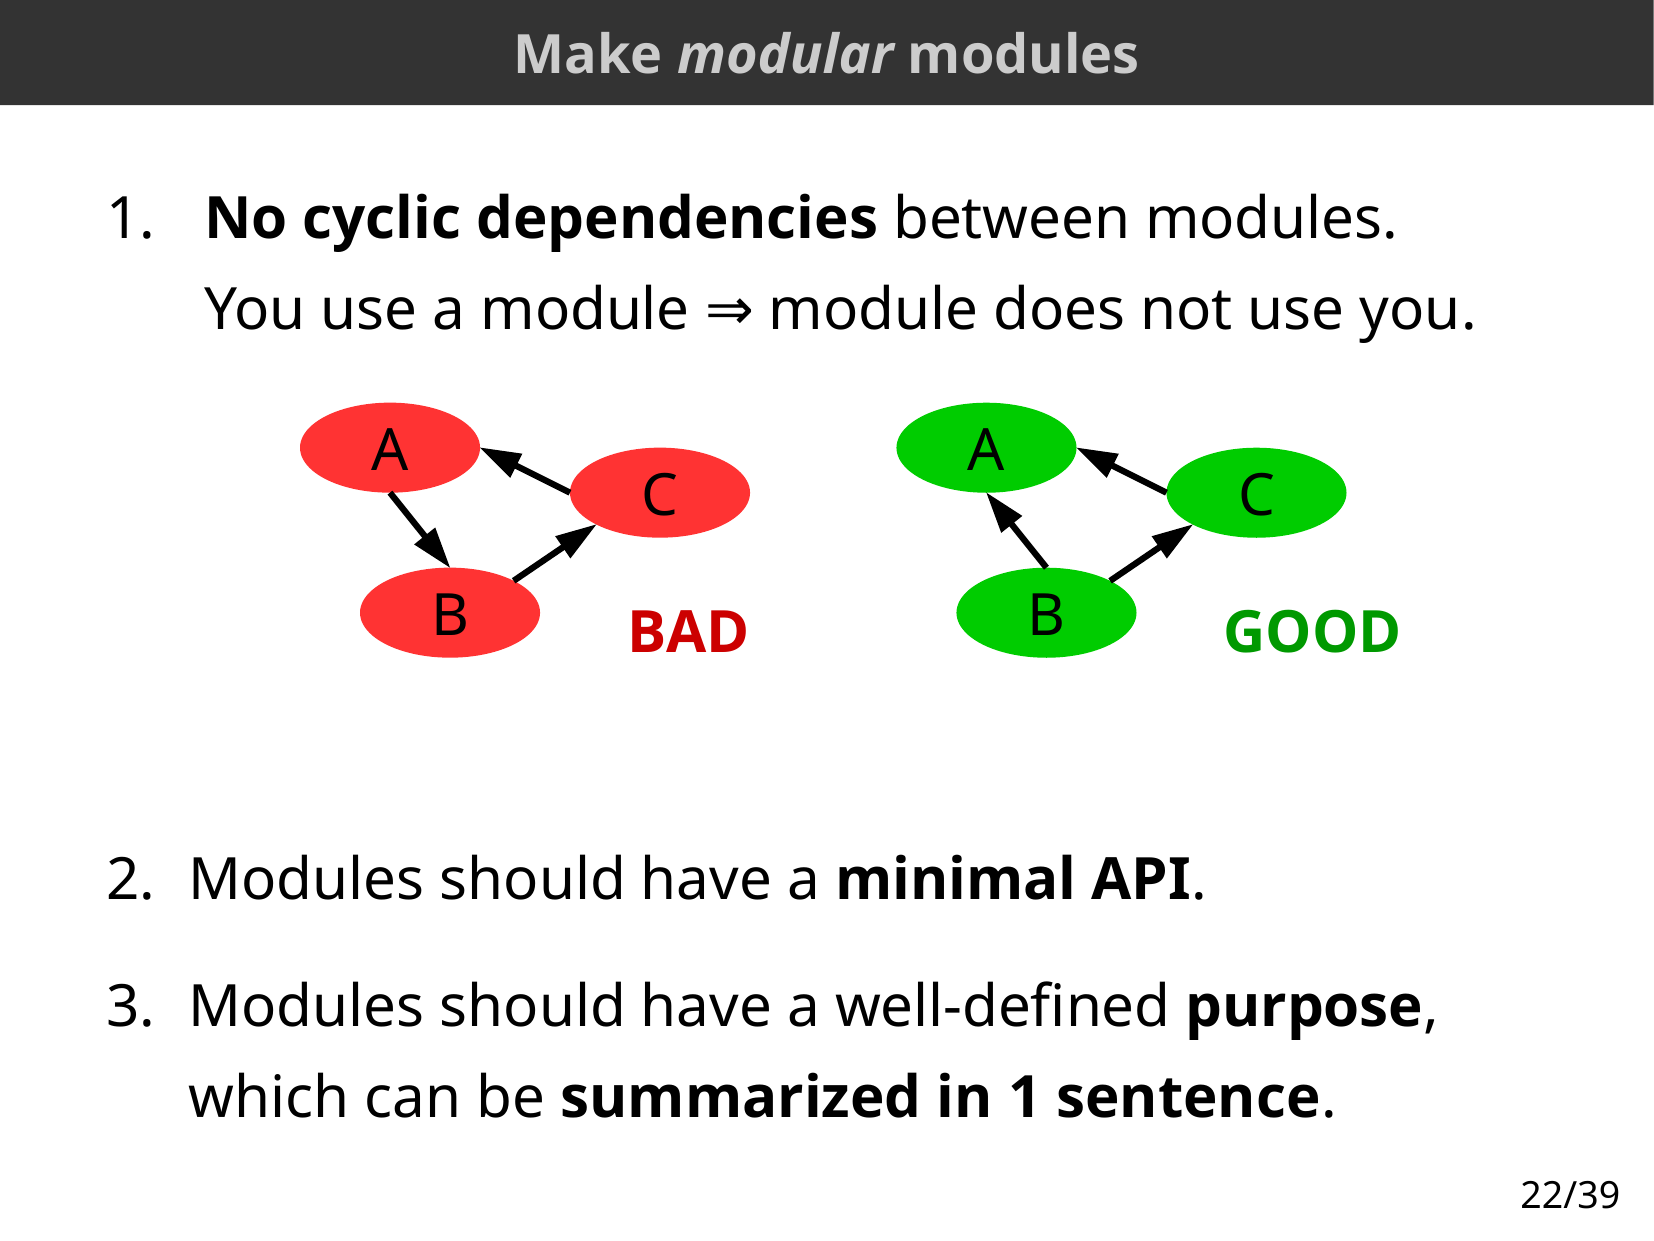

# Make modular modules
 No cyclic dependencies between modules.
 You use a module ⇒ module does not use you.
Modules should have a minimal API.
Modules should have a well-defined purpose, which can be summarized in 1 sentence.
A
A
C
C
B
B
BAD
GOOD